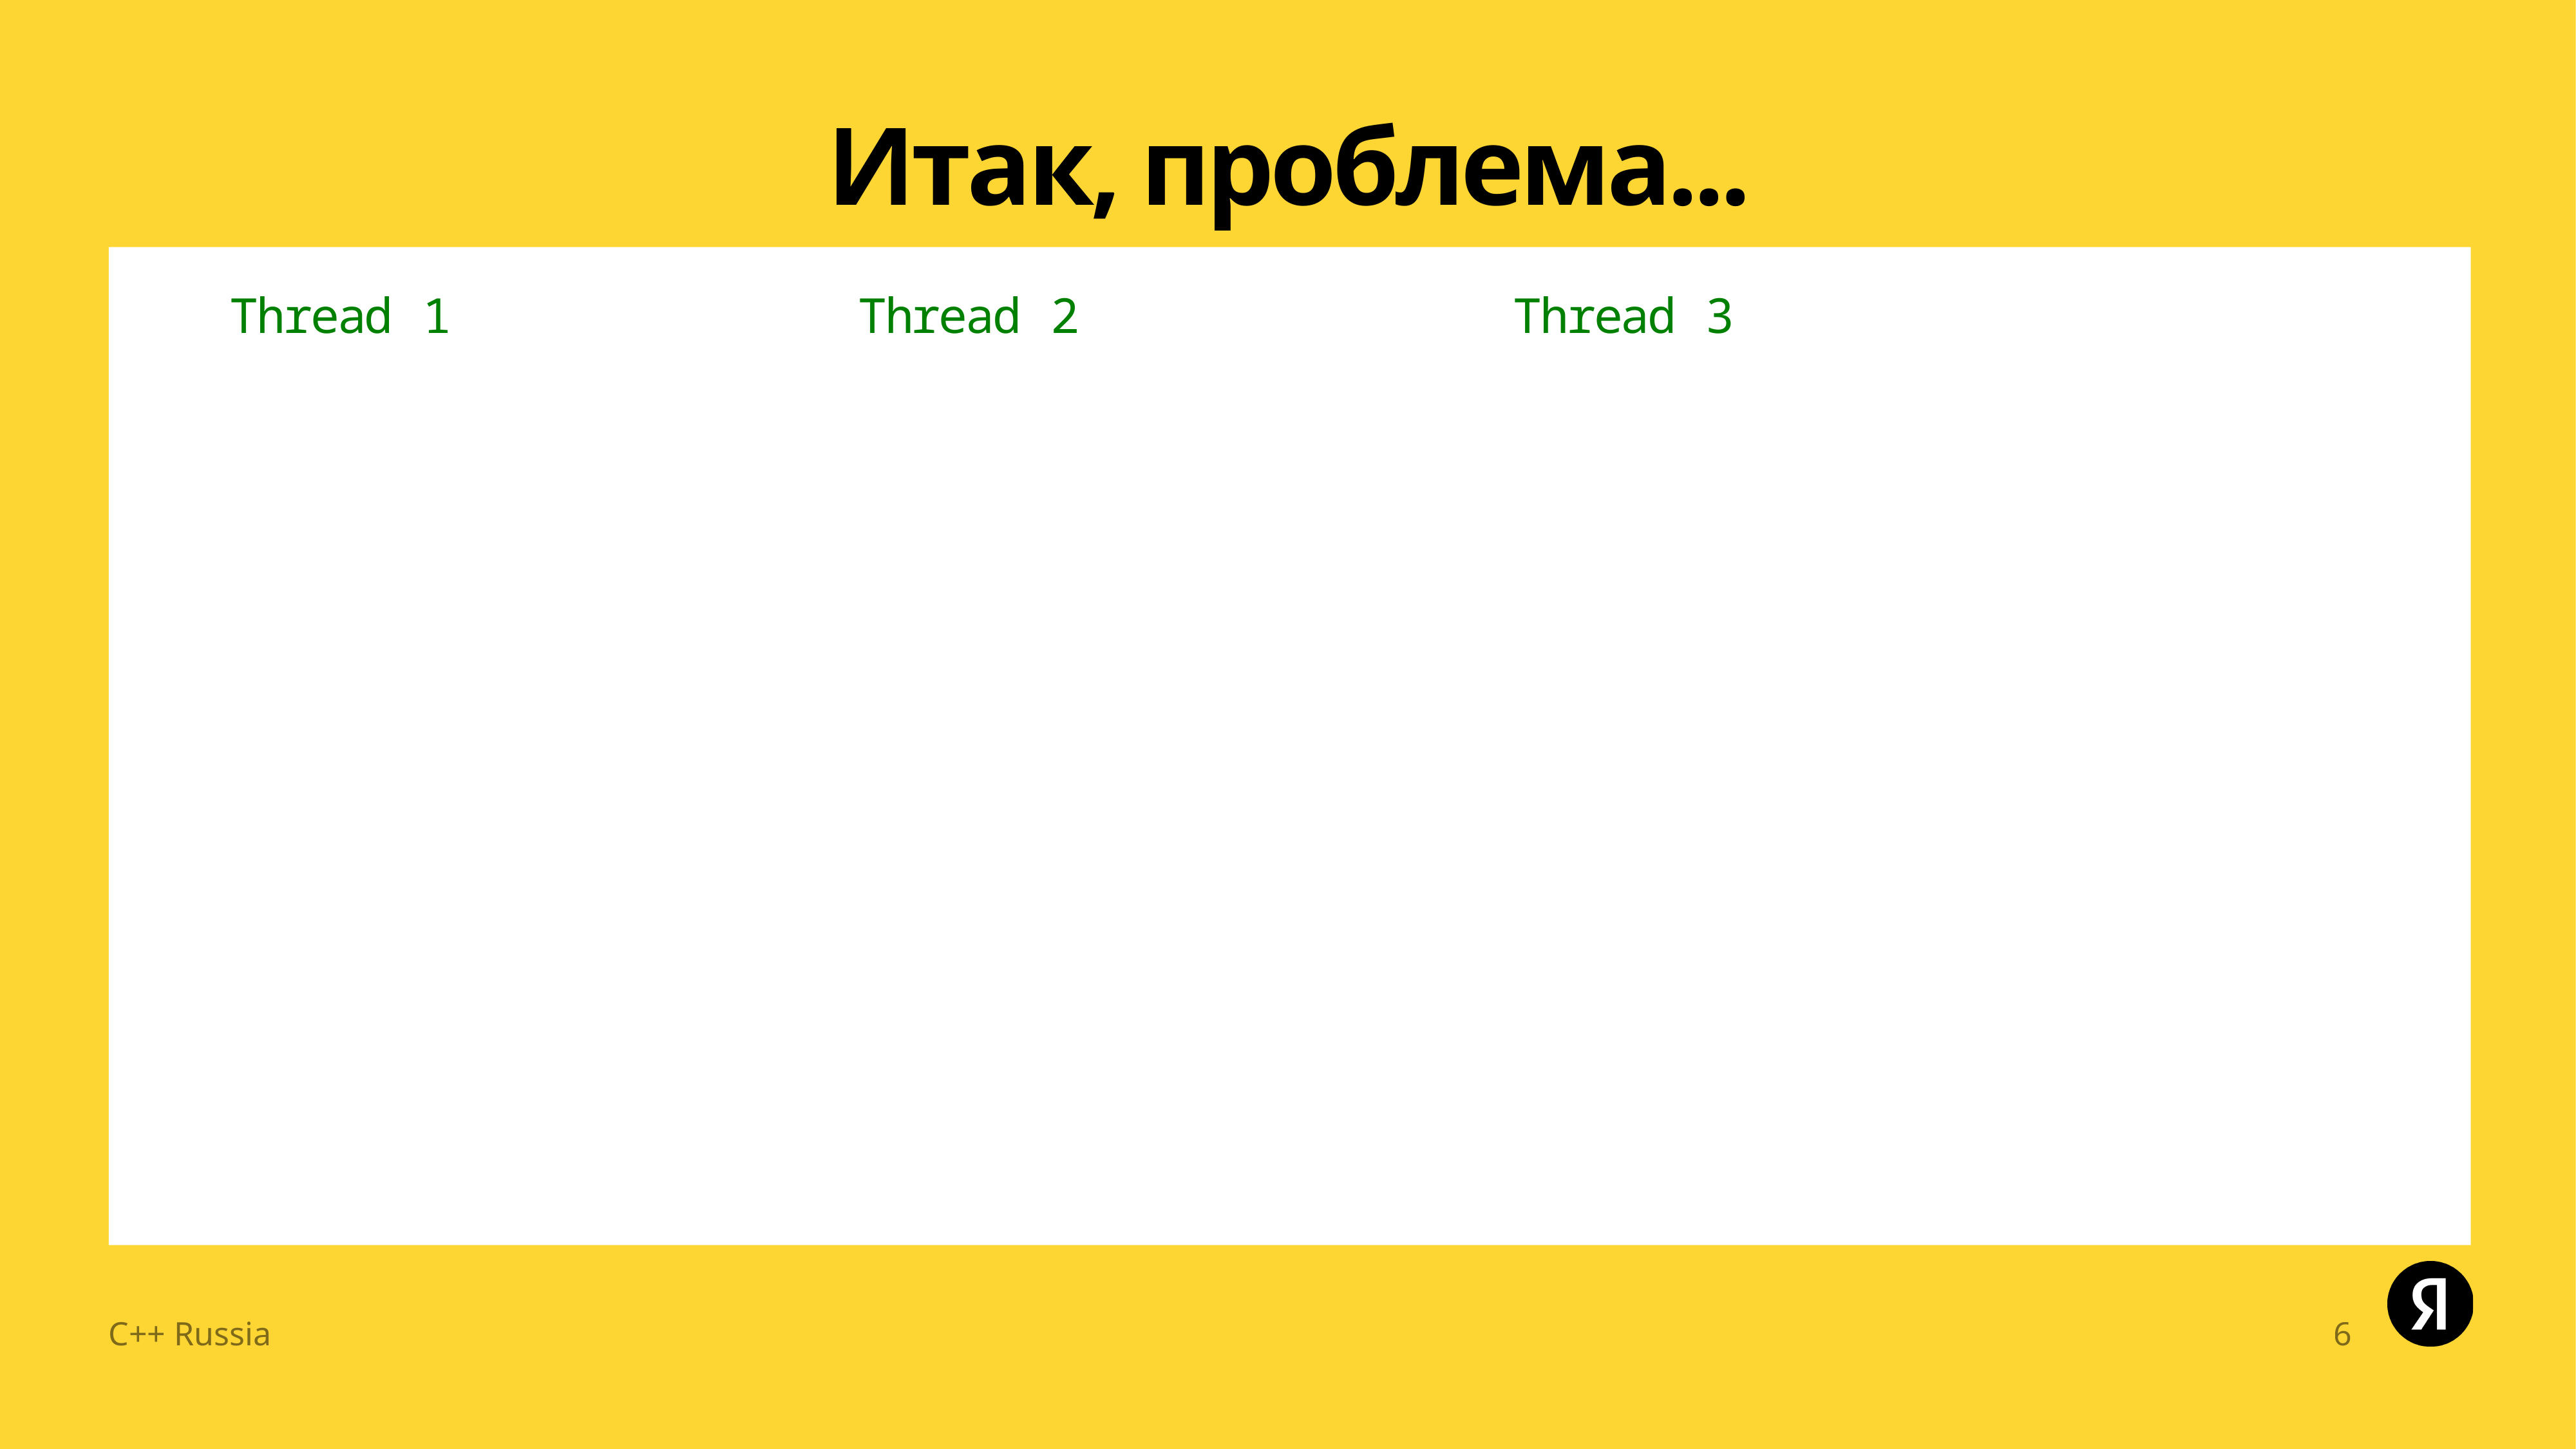

Итак, проблема...
# Thread 1 Thread 2 Thread 3
C++ Russia
6